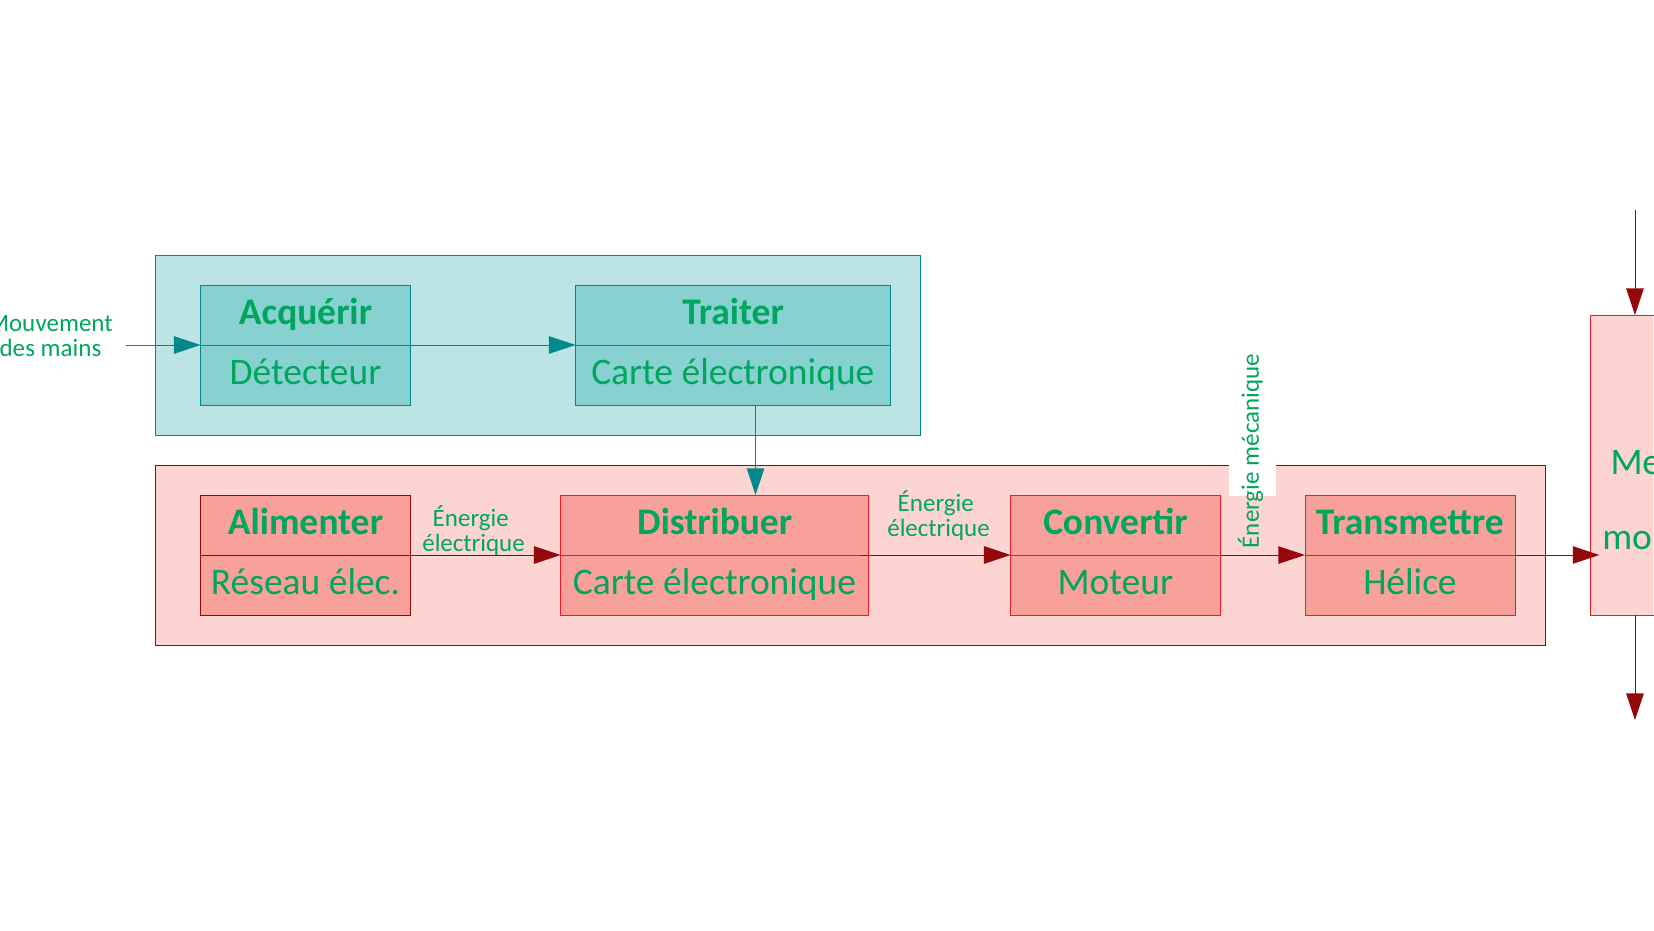

Air
Acquérir
Détecteur
Traiter
Carte électronique
Mouvement
des mains
AGIR
Mettre l’air
en
mouvement
Énergie mécanique
Énergie
électrique
Alimenter
Énergie
électrique
Distribuer
Carte électronique
Convertir
Moteur
Transmettre
Hélice
Réseau élec.
Air en
mouvement